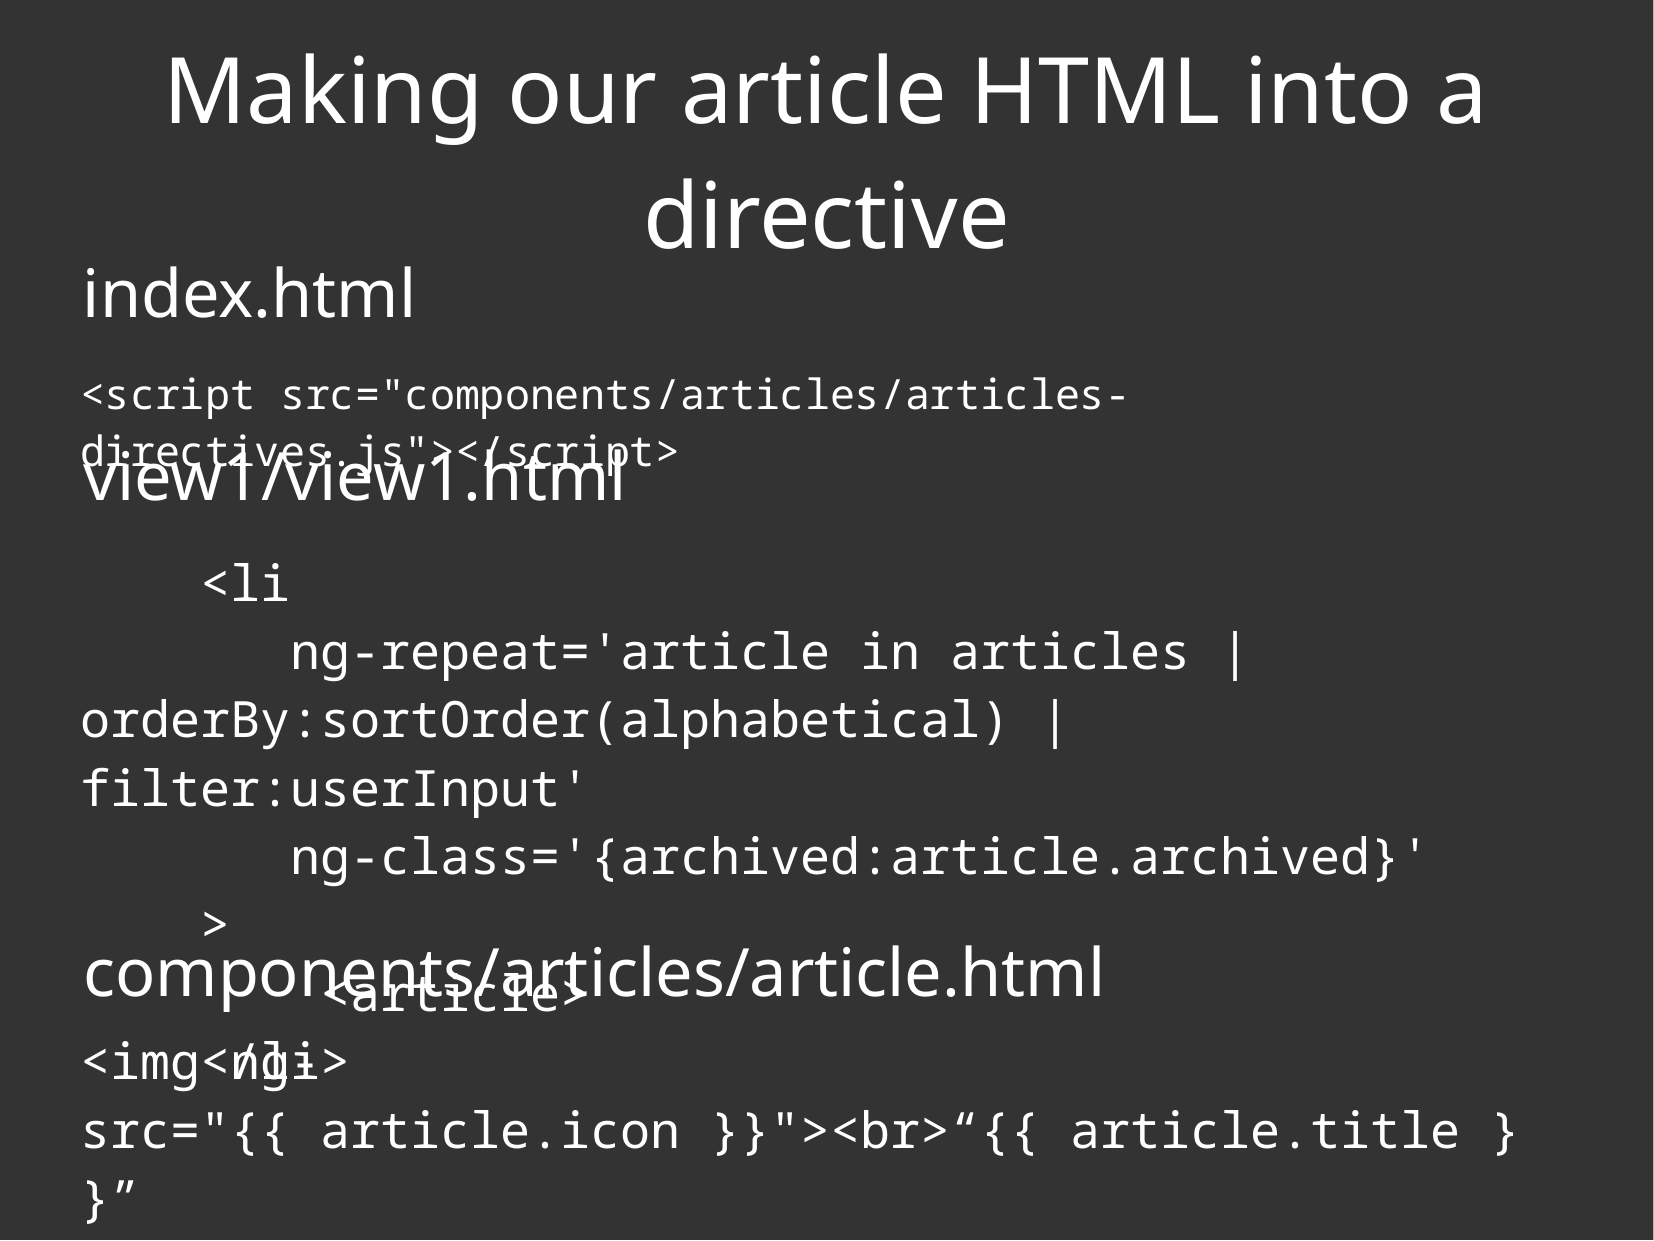

# Making our article HTML into a directive
index.html
<script src="components/articles/articles-directives.js"></script>
view1/view1.html
 <li
 ng-repeat='article in articles | orderBy:sortOrder(alphabetical) | filter:userInput'
 ng-class='{archived:article.archived}'
 >
 <article>
 </li>
components/articles/article.html
<img ng-src="{{ article.icon }}"><br>“{{ article.title }}”
<span ng-show='!hideAuthors'>by {{ article.authors | authorList }}</span>